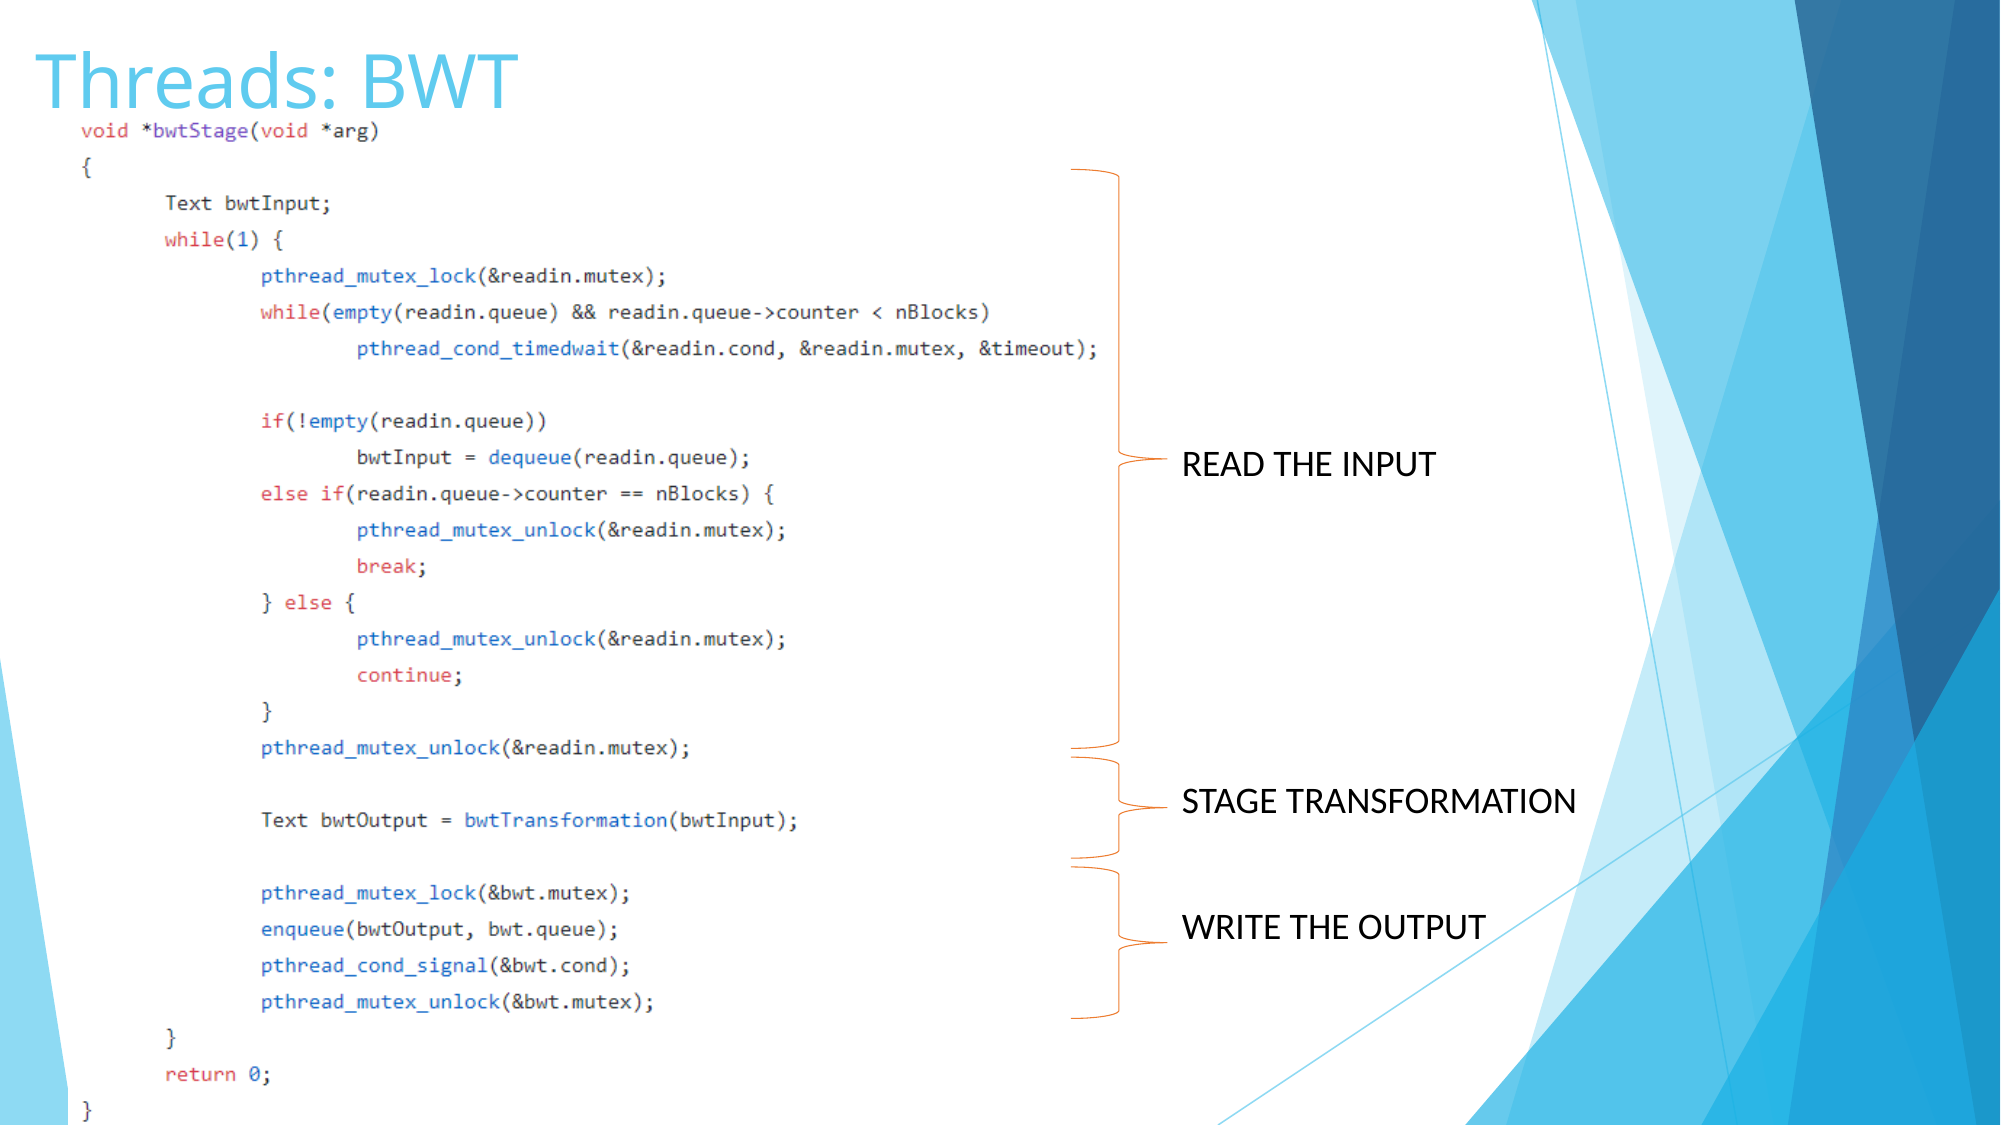

# Threads: BWT
READ THE INPUT
STAGE TRANSFORMATION
WRITE THE OUTPUT